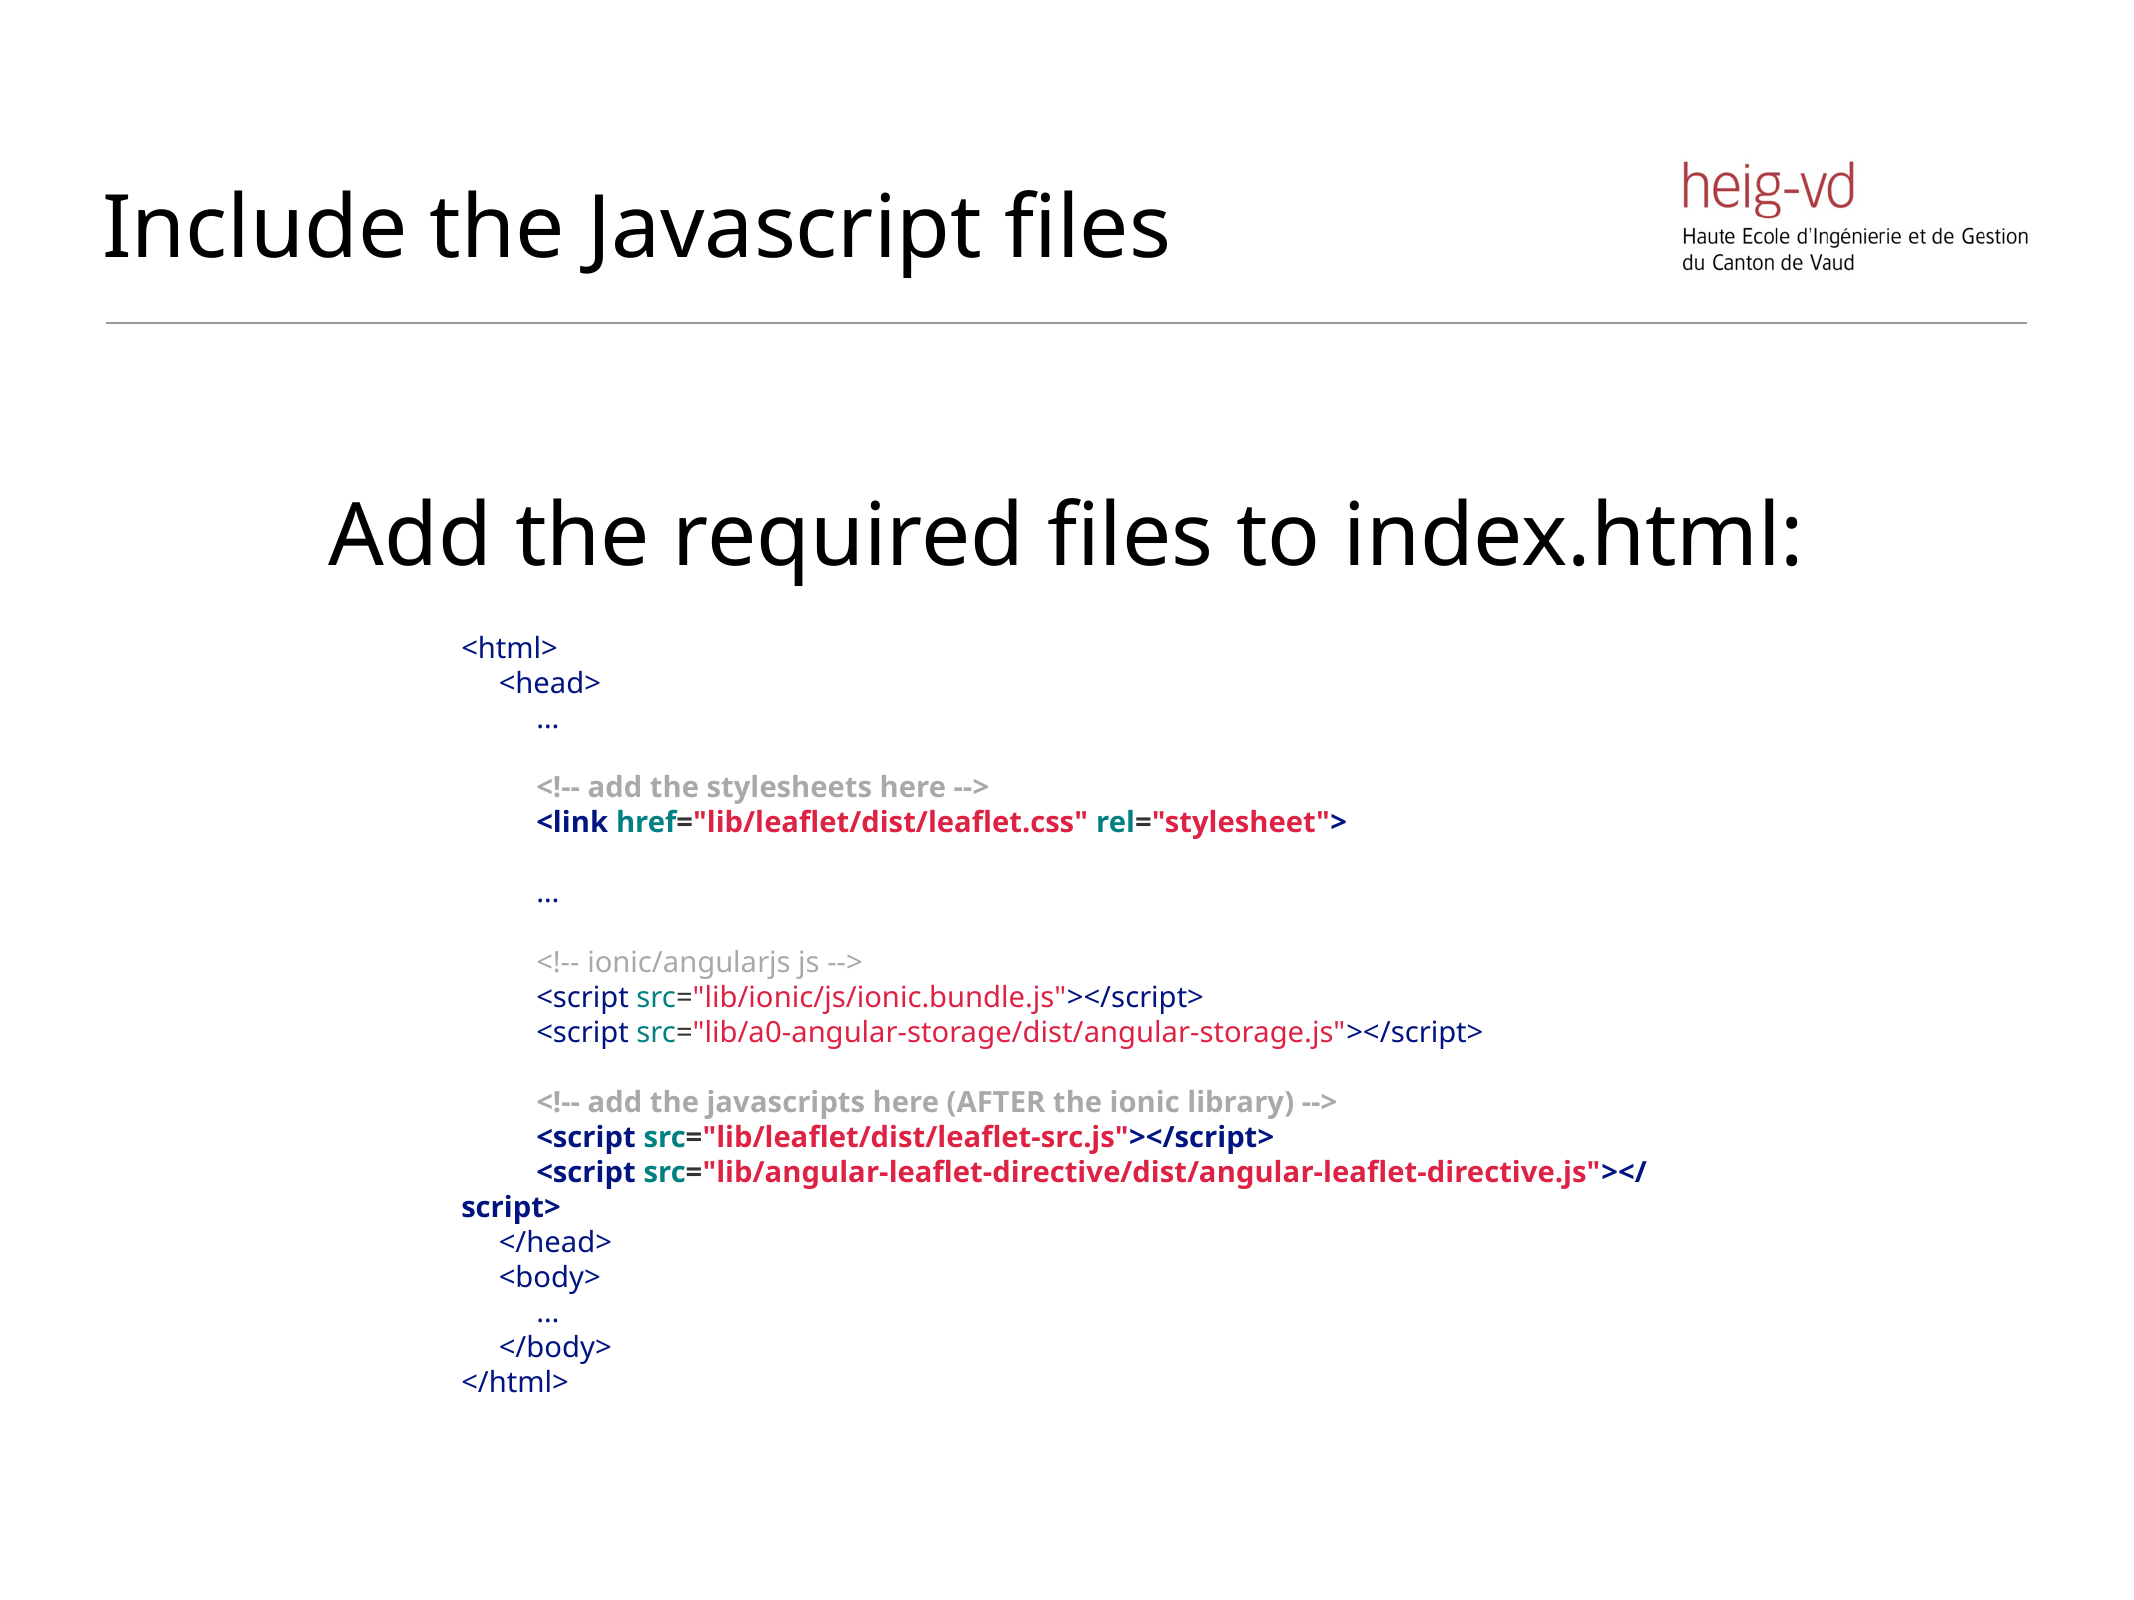

# Include the Javascript files
Add the required files to index.html:
<html>
<head>
…
<!-- add the stylesheets here -->
<link href="lib/leaflet/dist/leaflet.css" rel="stylesheet">
…
<!-- ionic/angularjs js -->
<script src="lib/ionic/js/ionic.bundle.js"></script>
<script src="lib/a0-angular-storage/dist/angular-storage.js"></script>
<!-- add the javascripts here (AFTER the ionic library) -->
<script src="lib/leaflet/dist/leaflet-src.js"></script>
<script src="lib/angular-leaflet-directive/dist/angular-leaflet-directive.js"></script>
</head>
<body>
…
</body>
</html>